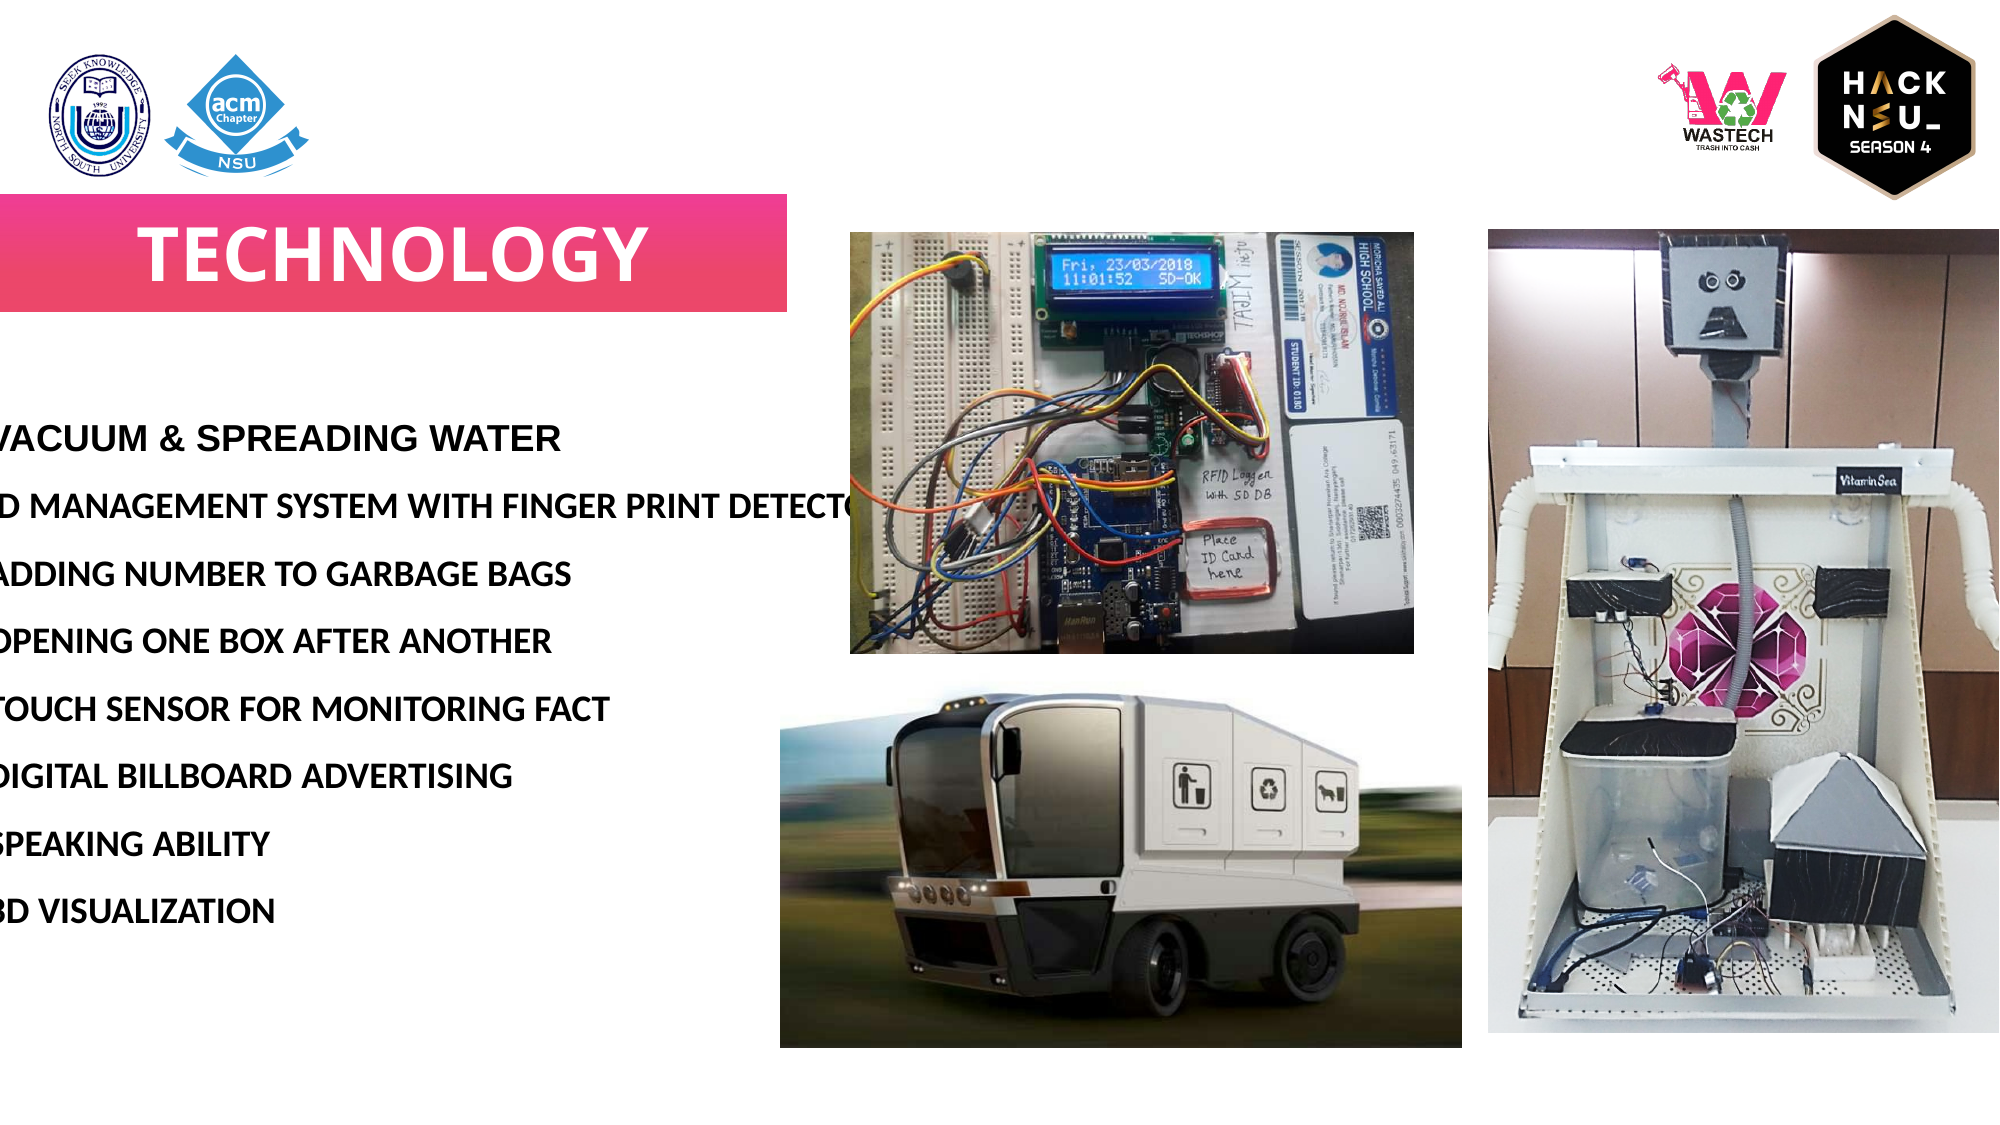

TECHNOLOGY
VACUUM & SPREADING WATER
ID MANAGEMENT SYSTEM WITH FINGER PRINT DETECTOR
ADDING NUMBER TO GARBAGE BAGS
OPENING ONE BOX AFTER ANOTHER
TOUCH SENSOR FOR MONITORING FACT
DIGITAL BILLBOARD ADVERTISING
SPEAKING ABILITY
3D VISUALIZATION
https://www.thedailystar.net/